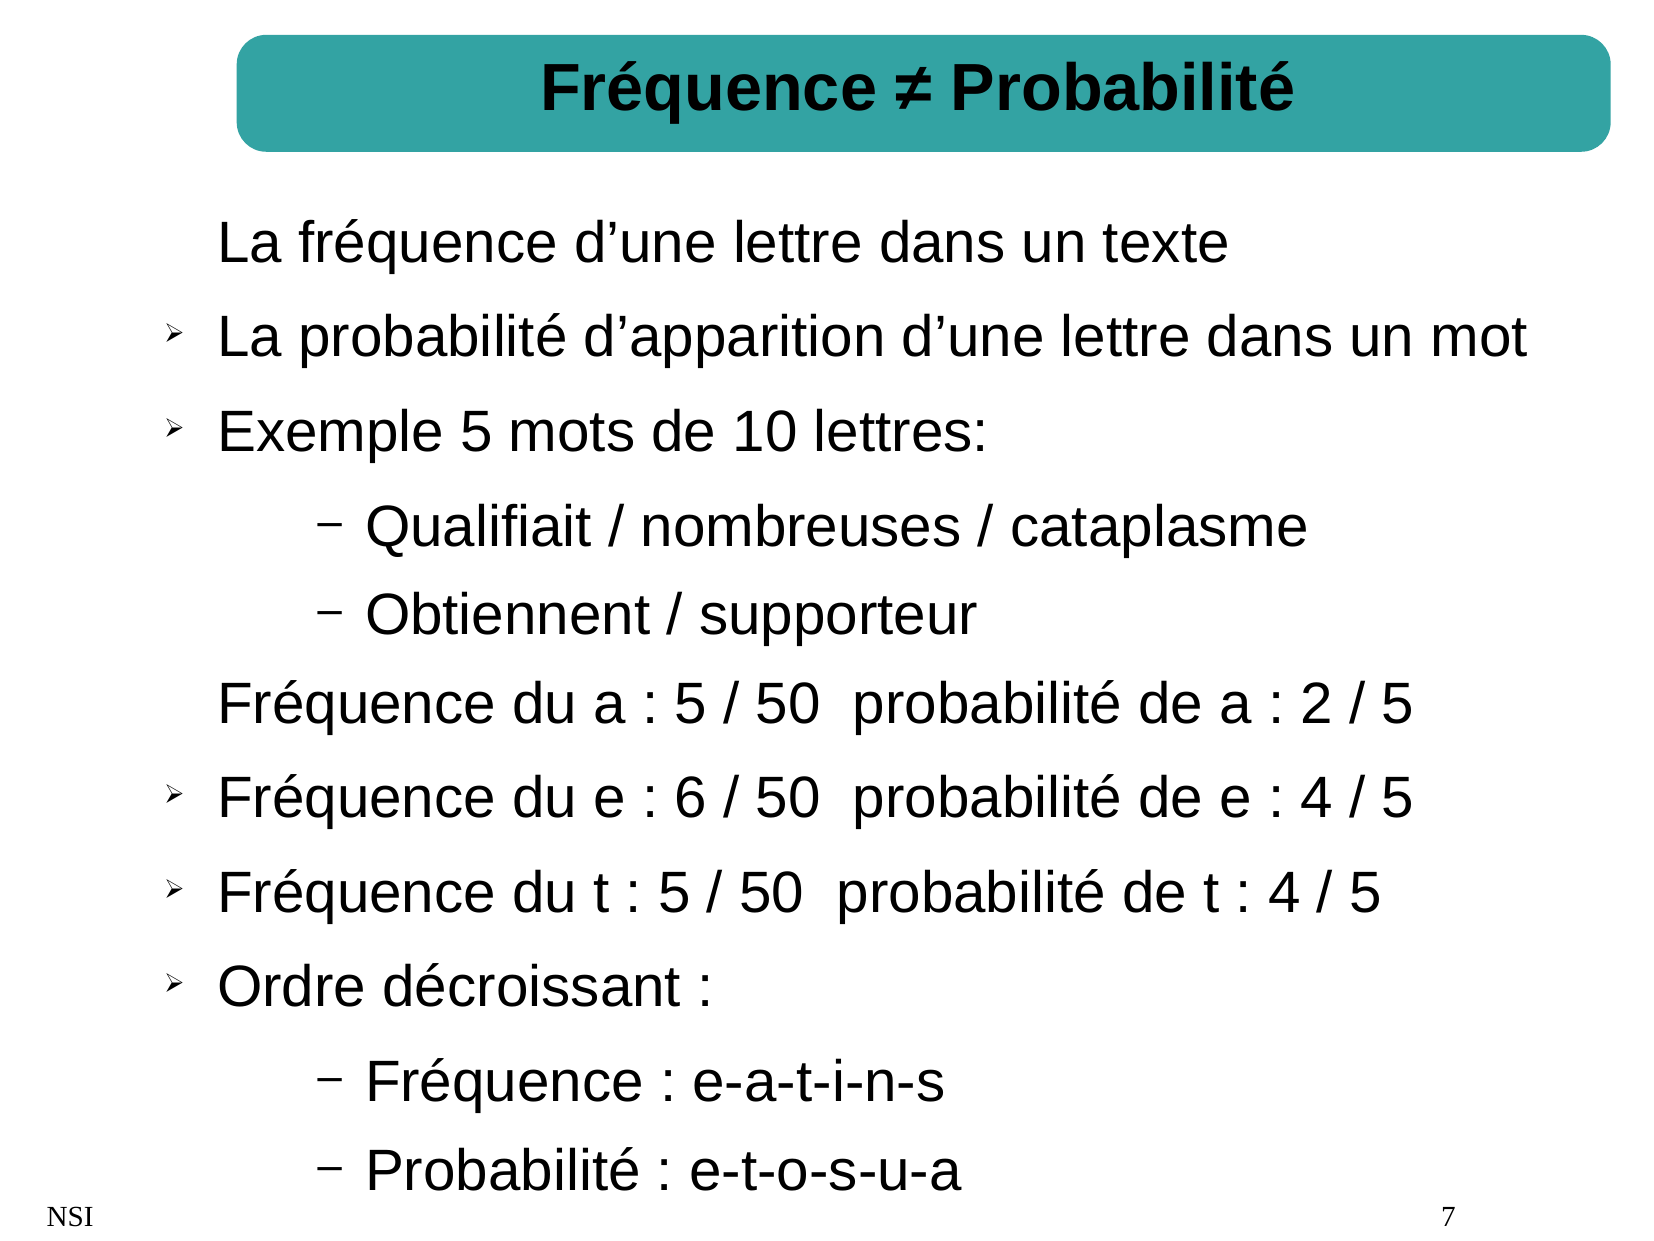

# Fréquence ≠ Probabilité
La fréquence d’une lettre dans un texte
La probabilité d’apparition d’une lettre dans un mot
Exemple 5 mots de 10 lettres:
Qualifiait / nombreuses / cataplasme
Obtiennent / supporteur
Fréquence du a : 5 / 50 probabilité de a : 2 / 5
Fréquence du e : 6 / 50 probabilité de e : 4 / 5
Fréquence du t : 5 / 50 probabilité de t : 4 / 5
Ordre décroissant :
Fréquence : e-a-t-i-n-s
Probabilité : e-t-o-s-u-a